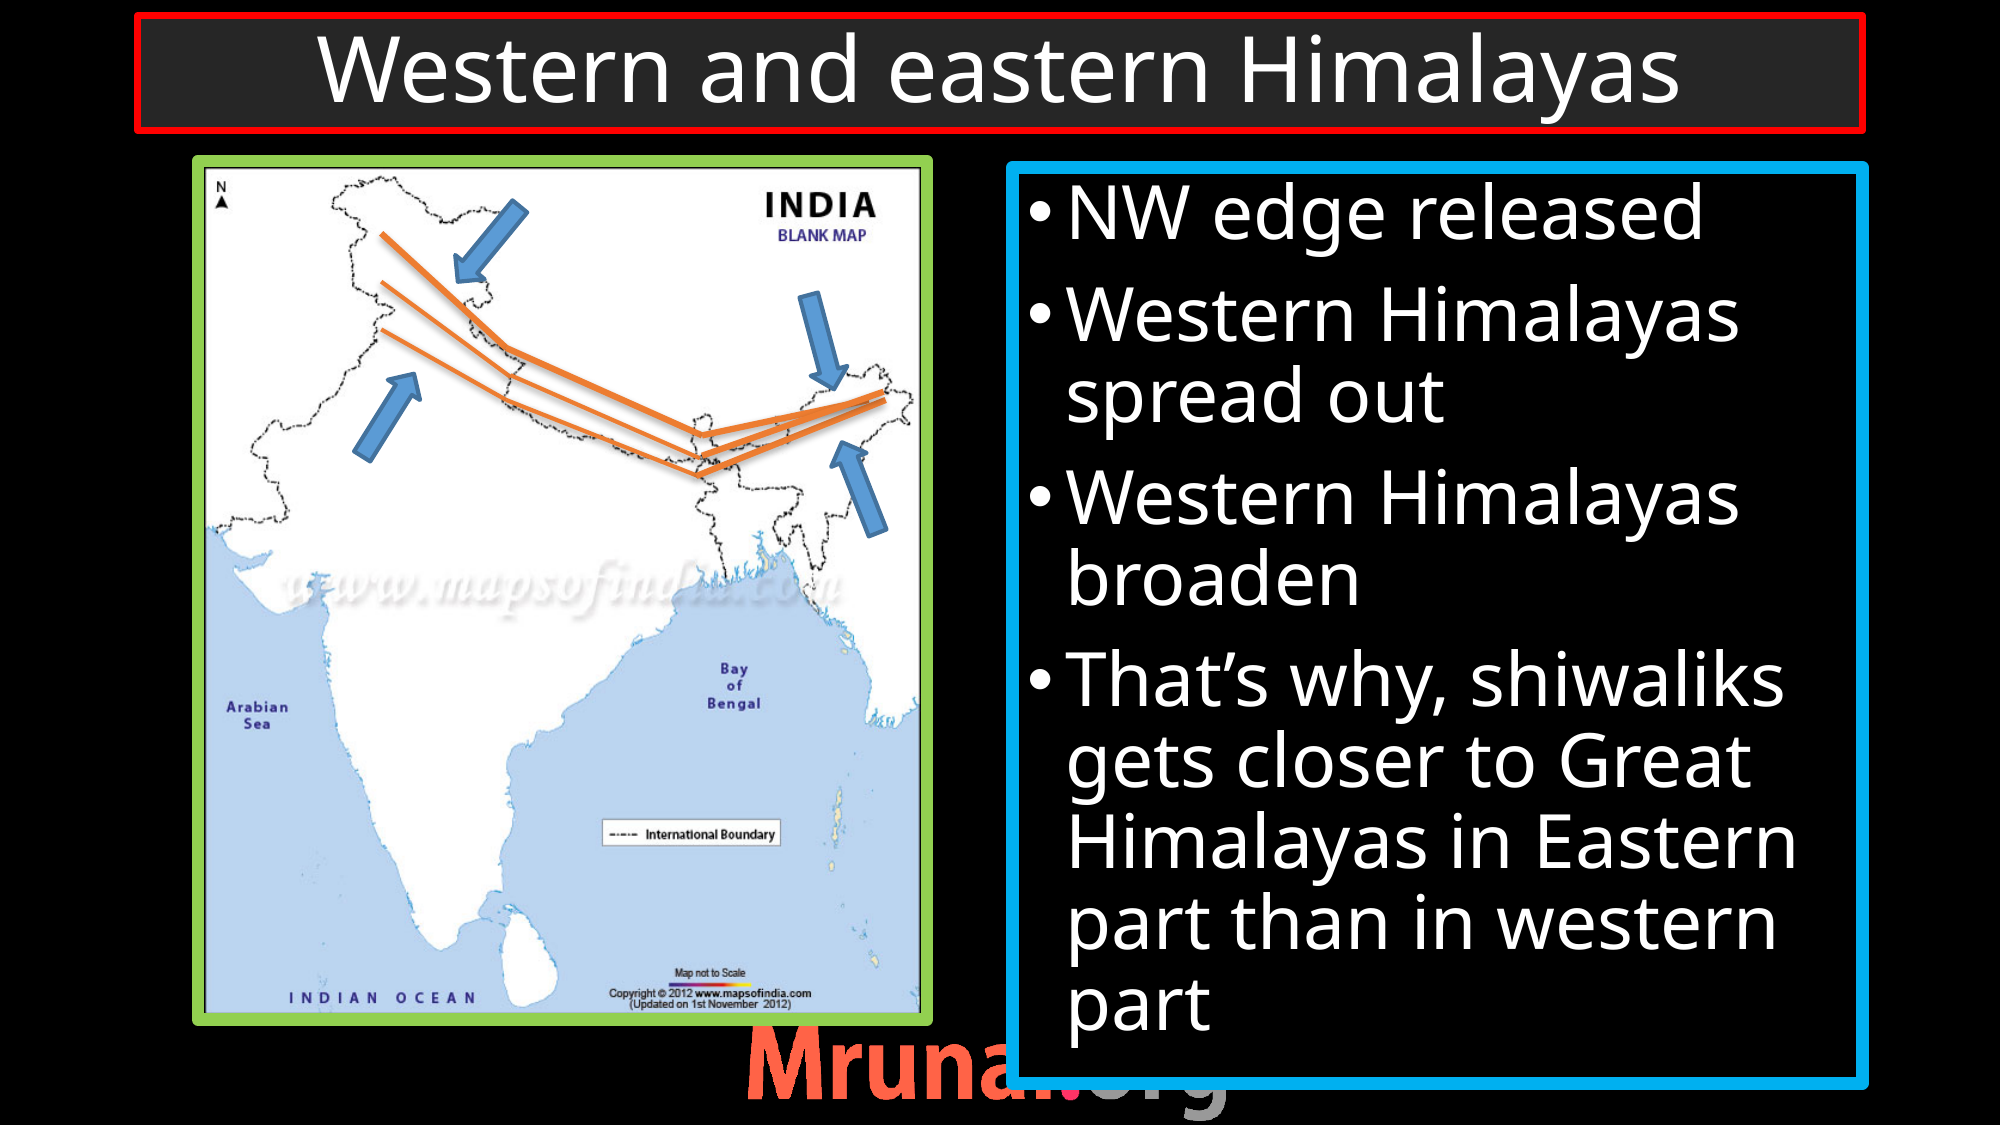

Western and eastern Himalayas
# NW edge released
Western Himalayas spread out
Western Himalayas broaden
That’s why, shiwaliks gets closer to Great Himalayas in Eastern part than in western part